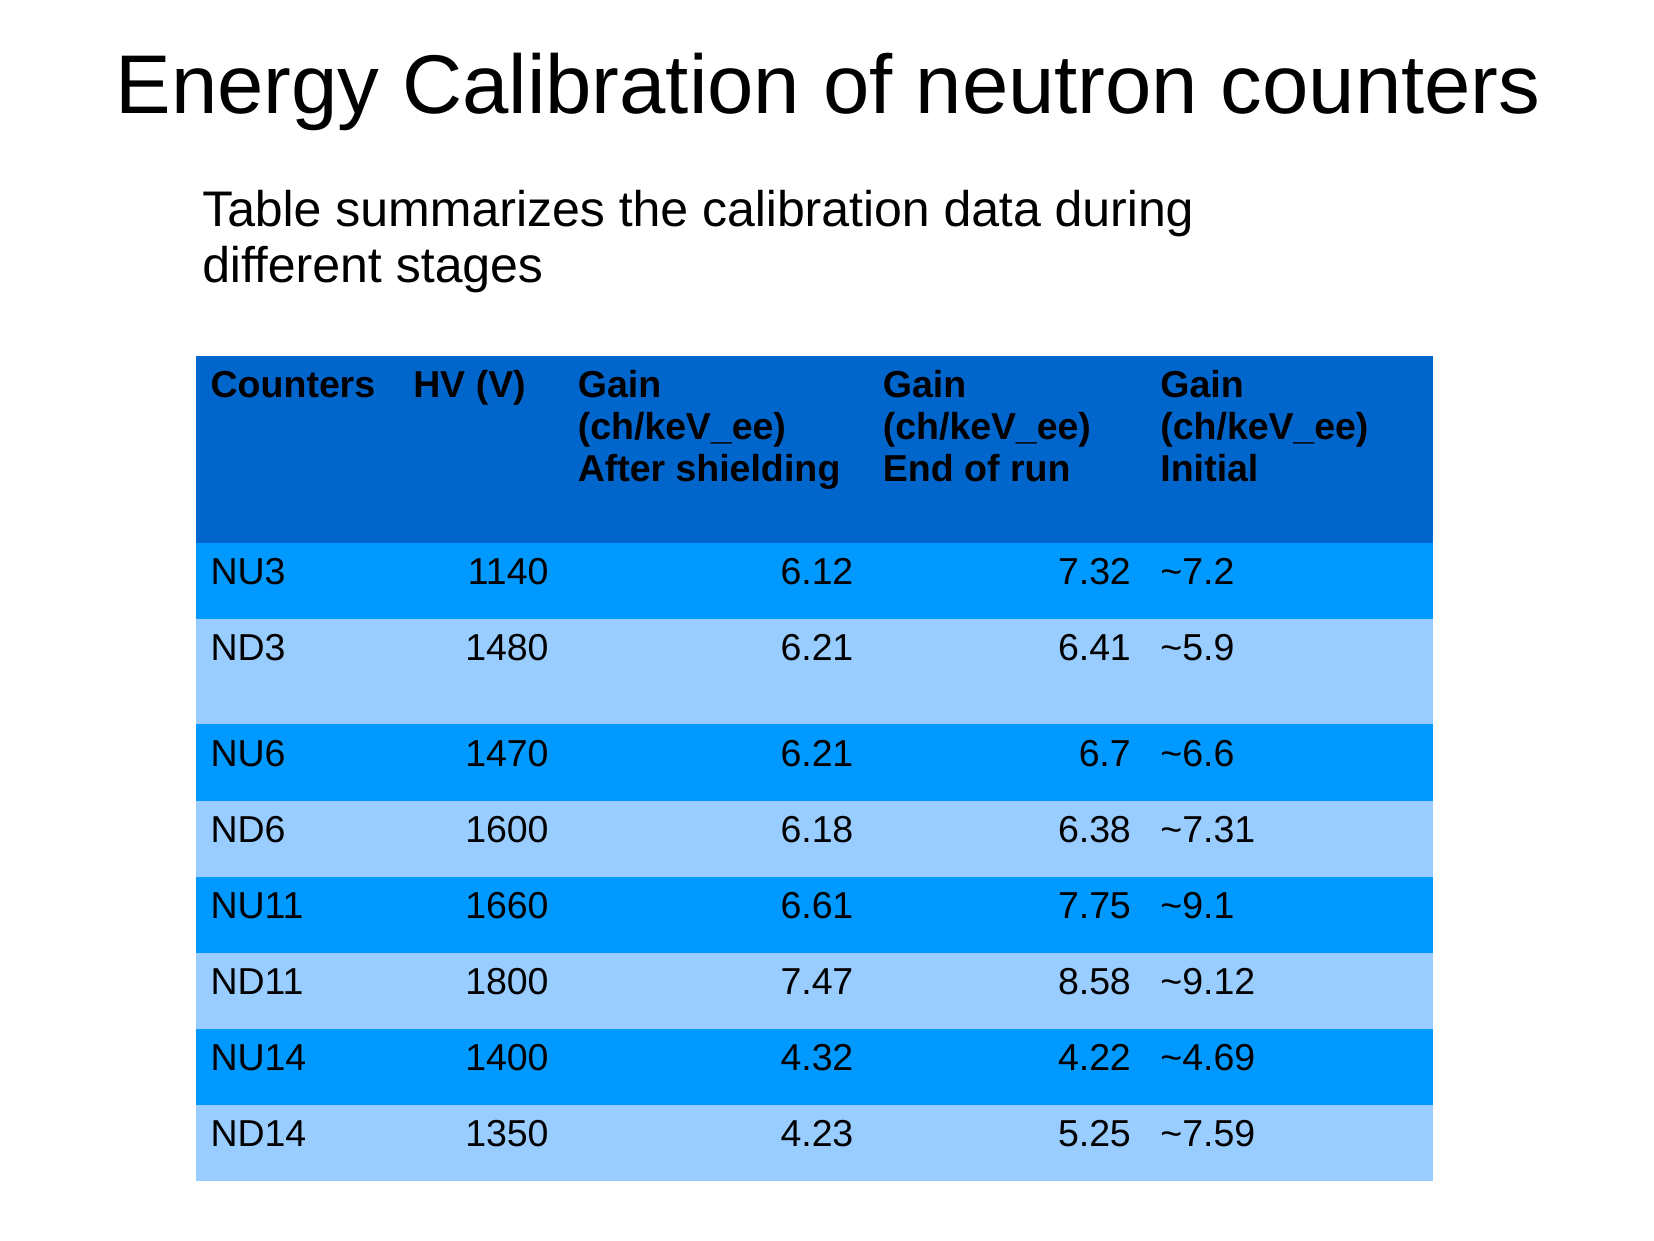

Energy Calibration of neutron counters
Table summarizes the calibration data during different stages
| Counters | HV (V) | Gain  (ch/keV\_ee) After shielding | Gain  (ch/keV\_ee)  End of run | Gain   (ch/keV\_ee) Initial |
| --- | --- | --- | --- | --- |
| NU3 | 1140 | 6.12 | 7.32 | ~7.2 |
| ND3 | 1480 | 6.21 | 6.41 | ~5.9 |
| NU6 | 1470 | 6.21 | 6.7 | ~6.6 |
| ND6 | 1600 | 6.18 | 6.38 | ~7.31 |
| NU11 | 1660 | 6.61 | 7.75 | ~9.1 |
| ND11 | 1800 | 7.47 | 8.58 | ~9.12 |
| NU14 | 1400 | 4.32 | 4.22 | ~4.69 |
| ND14 | 1350 | 4.23 | 5.25 | ~7.59 |